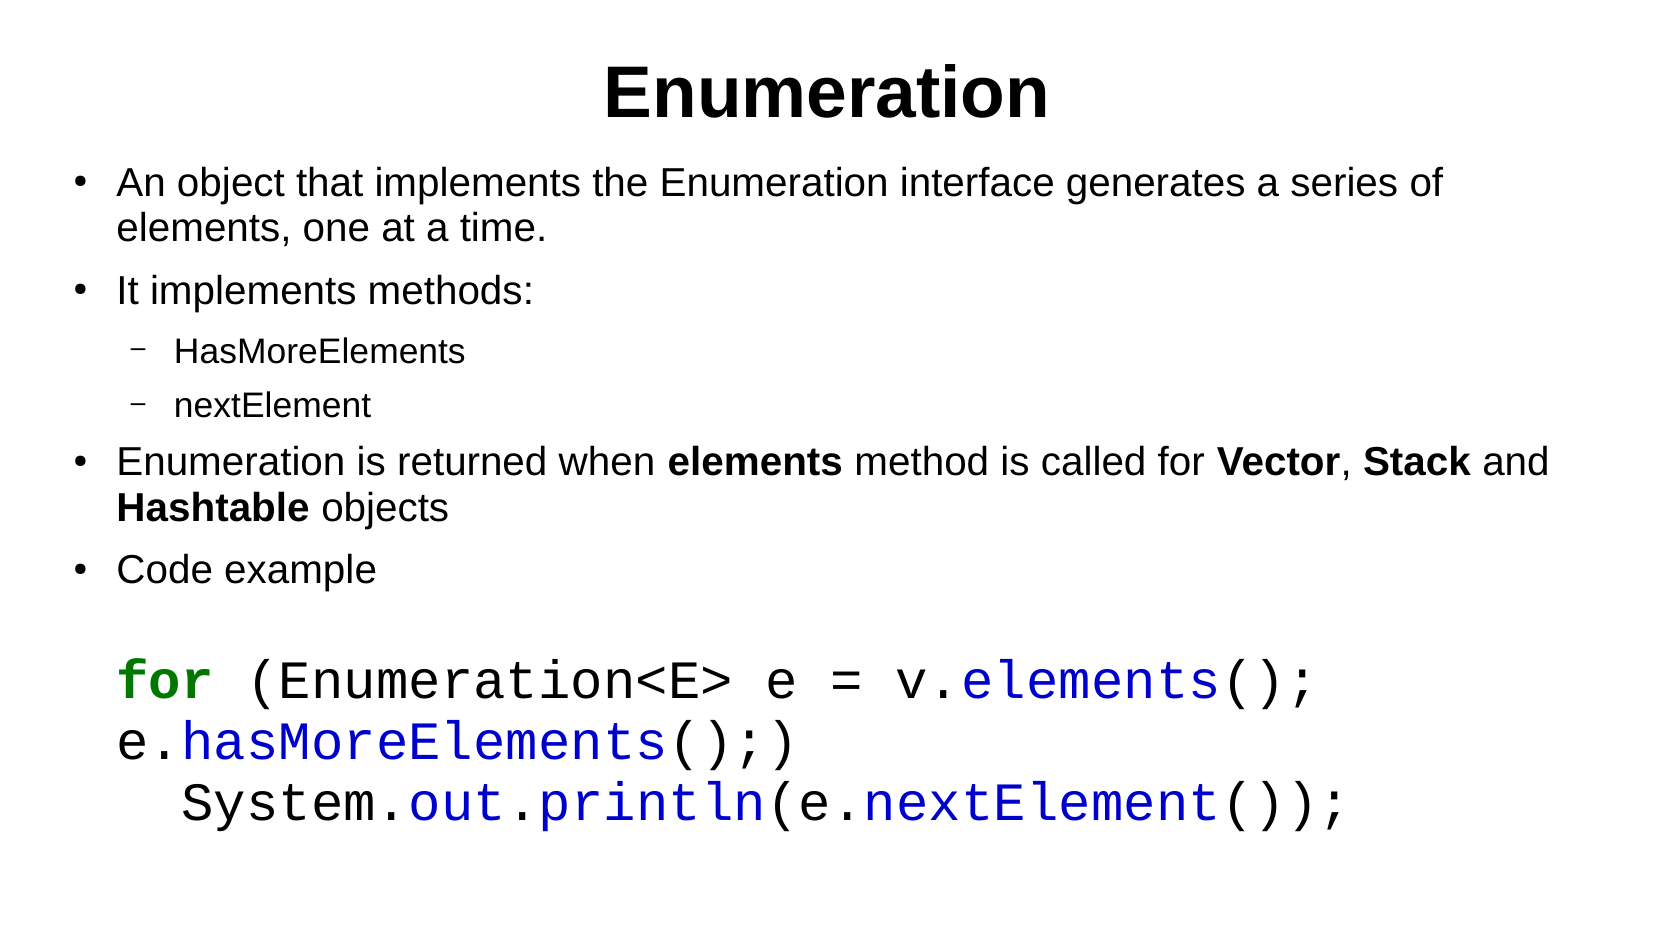

# Enumeration
An object that implements the Enumeration interface generates a series of elements, one at a time.
It implements methods:
HasMoreElements
nextElement
Enumeration is returned when elements method is called for Vector, Stack and Hashtable objects
Code example
for (Enumeration<E> e = v.elements(); e.hasMoreElements();)
 System.out.println(e.nextElement());